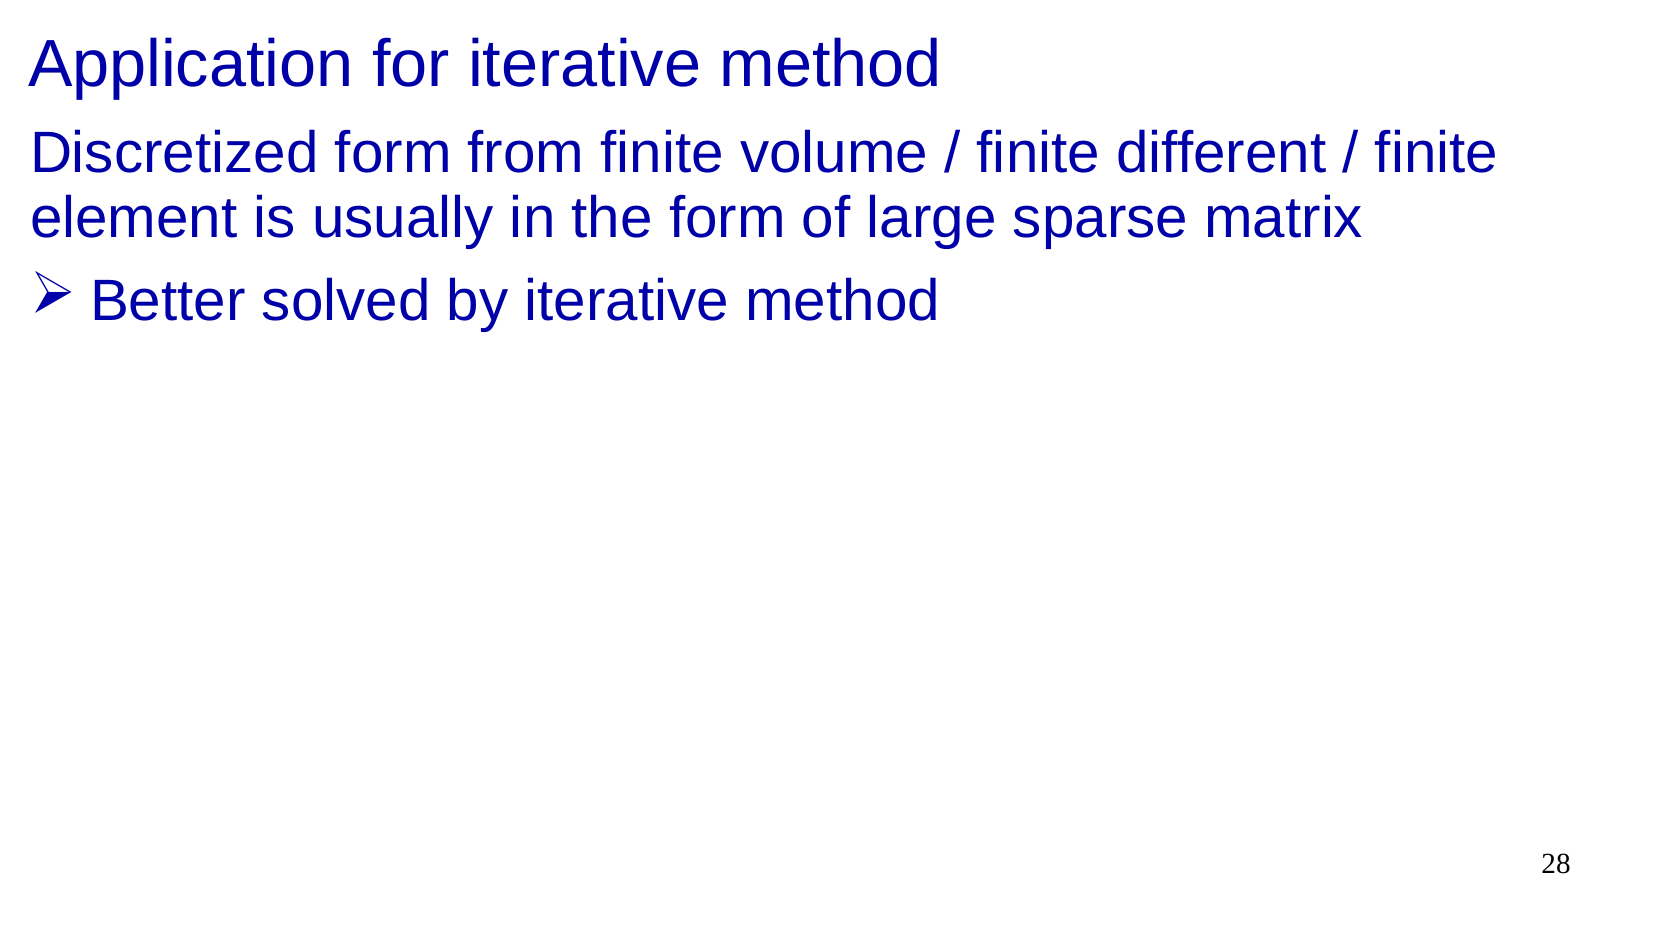

# Application for iterative method
Discretized form from finite volume / finite different / finite element is usually in the form of large sparse matrix
Better solved by iterative method
28